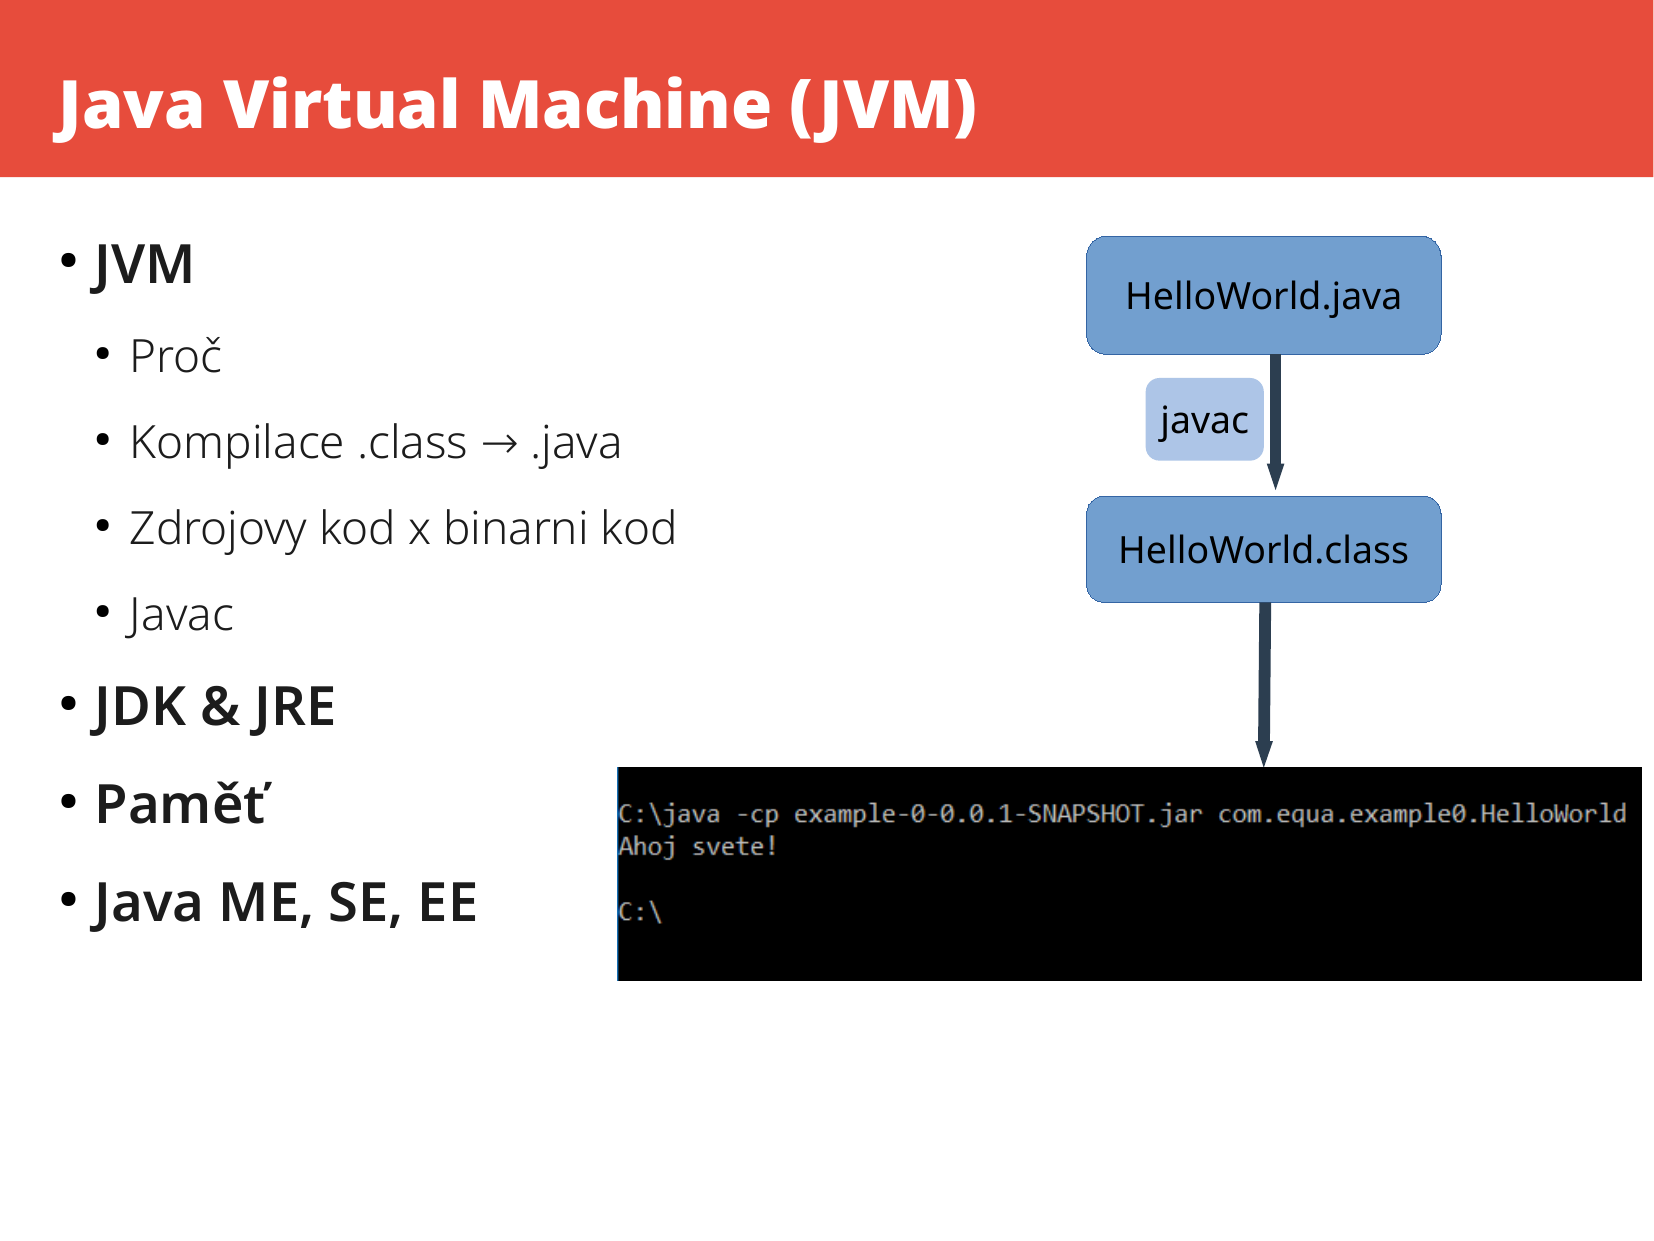

# Java Virtual Machine (JVM)
JVM
Proč
Kompilace .class → .java
Zdrojovy kod x binarni kod
Javac
JDK & JRE
Paměť
Java ME, SE, EE
HelloWorld.java
javac
HelloWorld.class